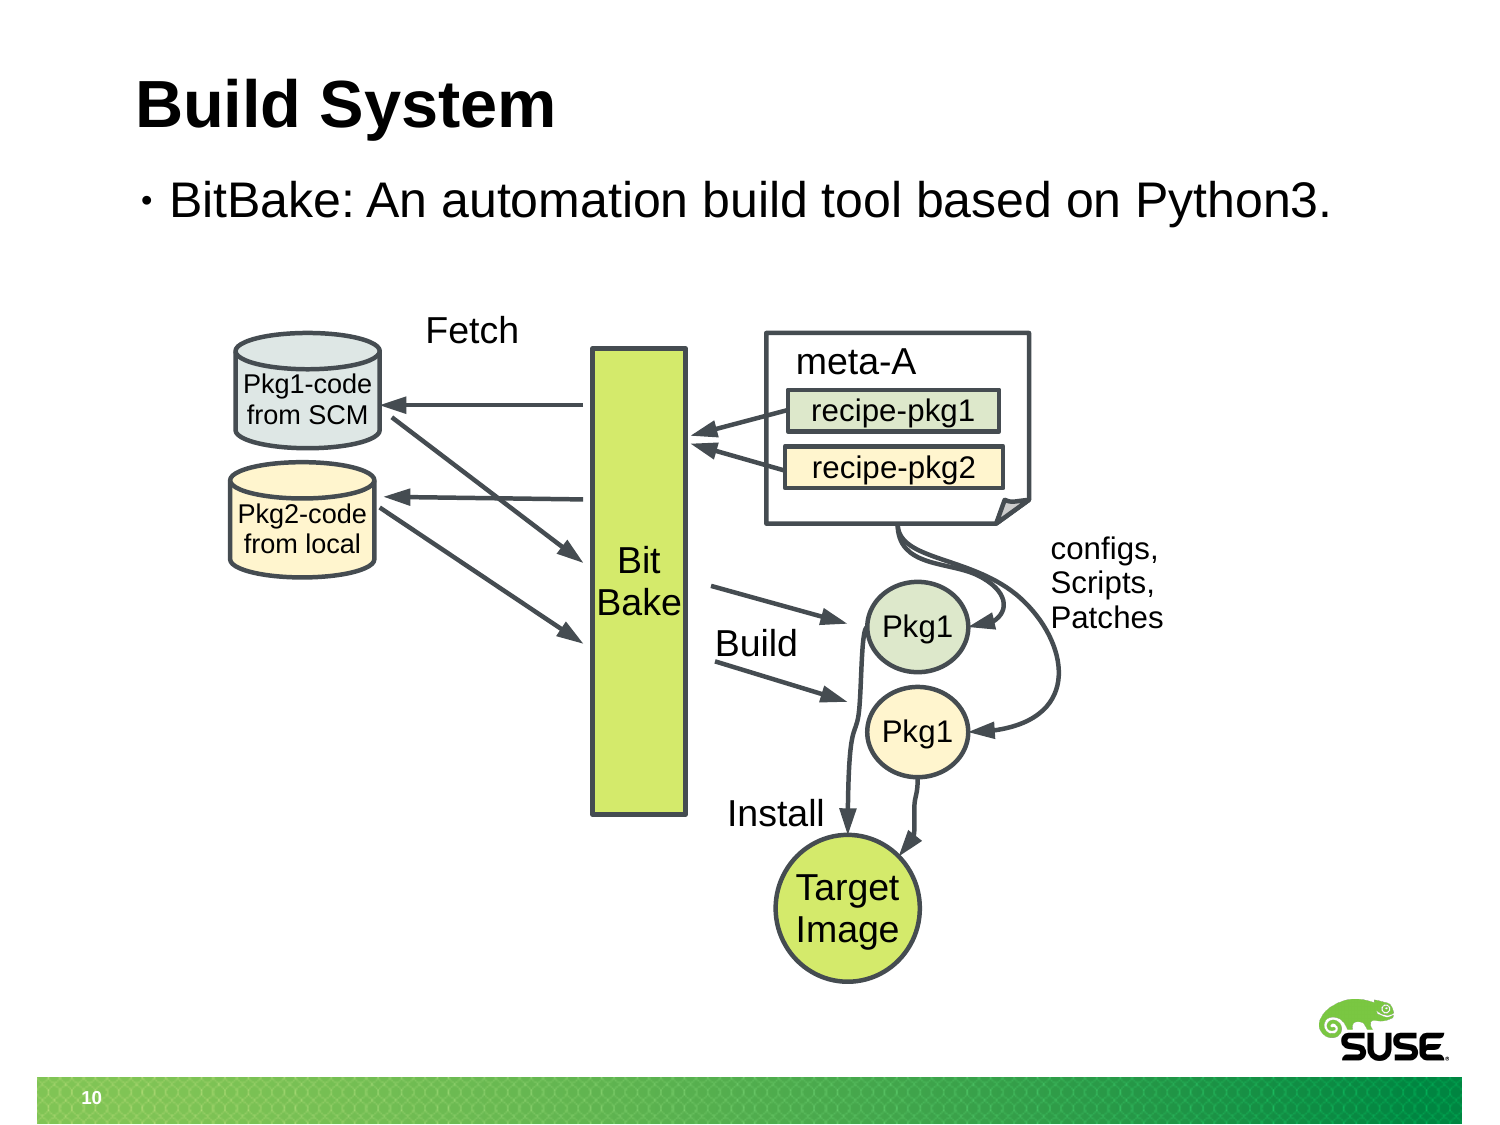

# Build System
BitBake: An automation build tool based on Python3.
Fetch
Pkg1-code
from SCM
meta-A
Bit
Bake
recipe-pkg1
recipe-pkg2
Pkg2-code
from local
configs,
Scripts,
Patches
Pkg1
Build
Pkg1
Install
Target
Image